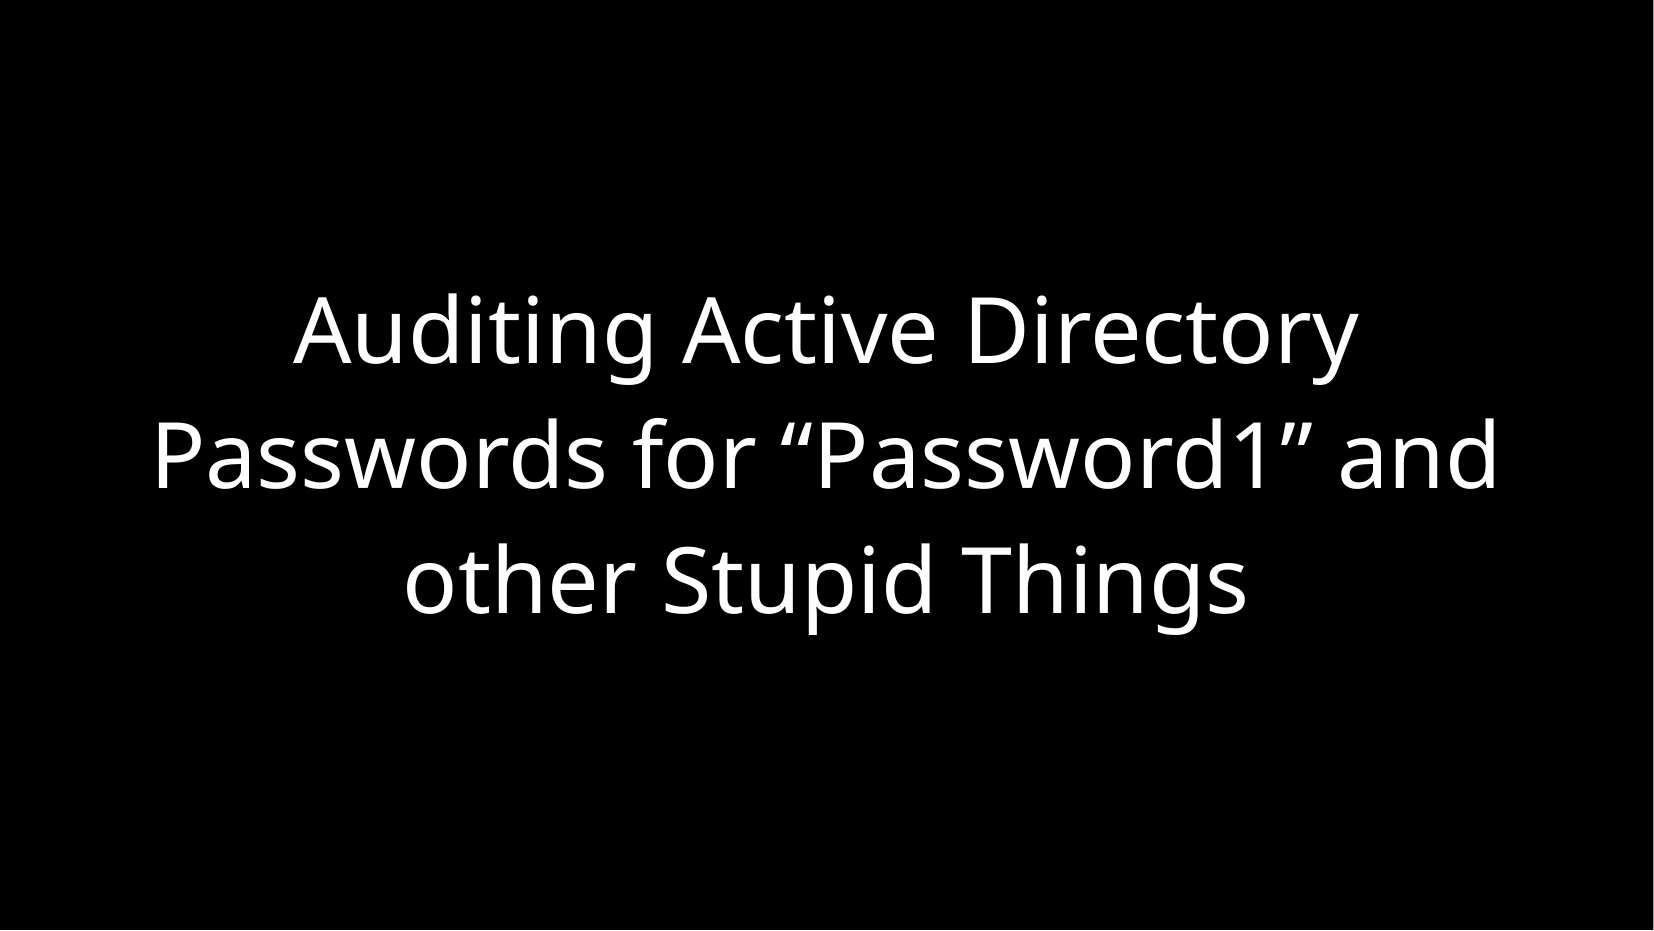

# Auditing Active Directory Passwords for “Password1” and other Stupid Things